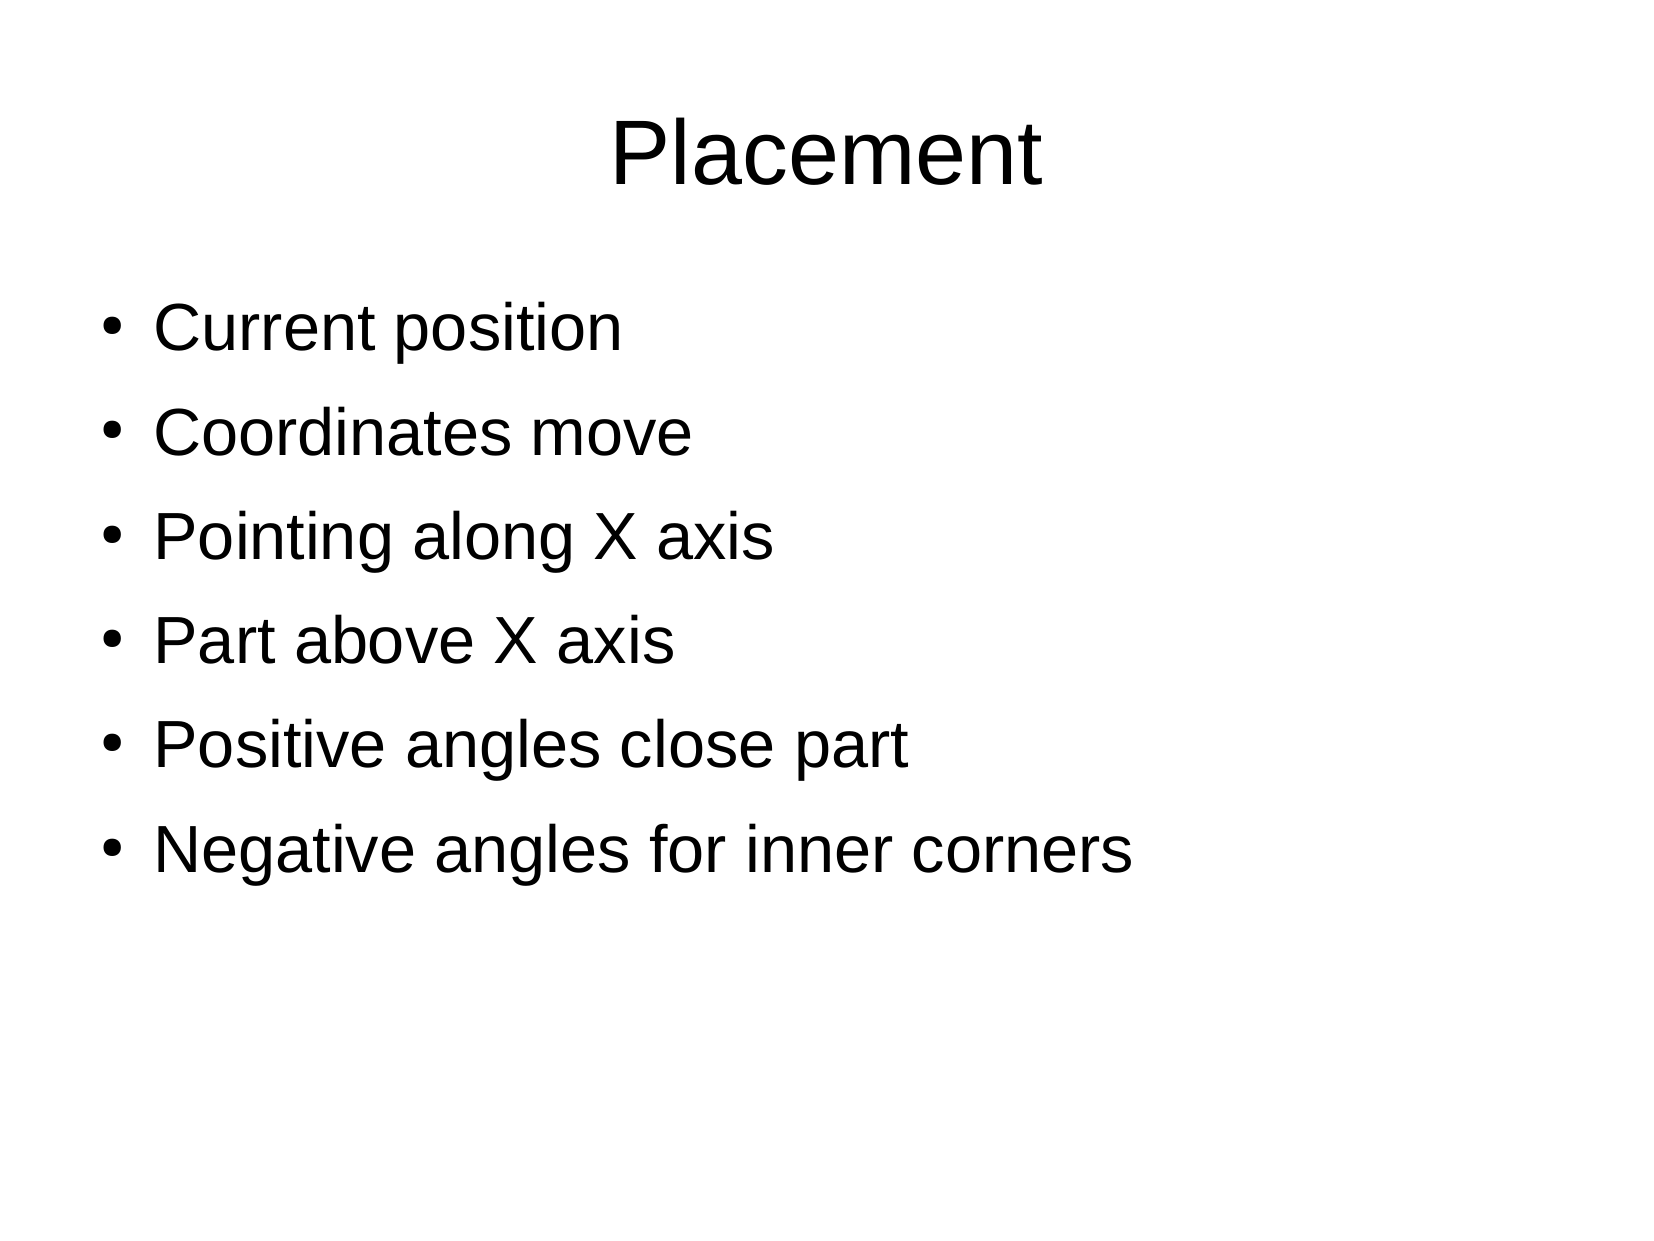

# Placement
Current position
Coordinates move
Pointing along X axis
Part above X axis
Positive angles close part
Negative angles for inner corners